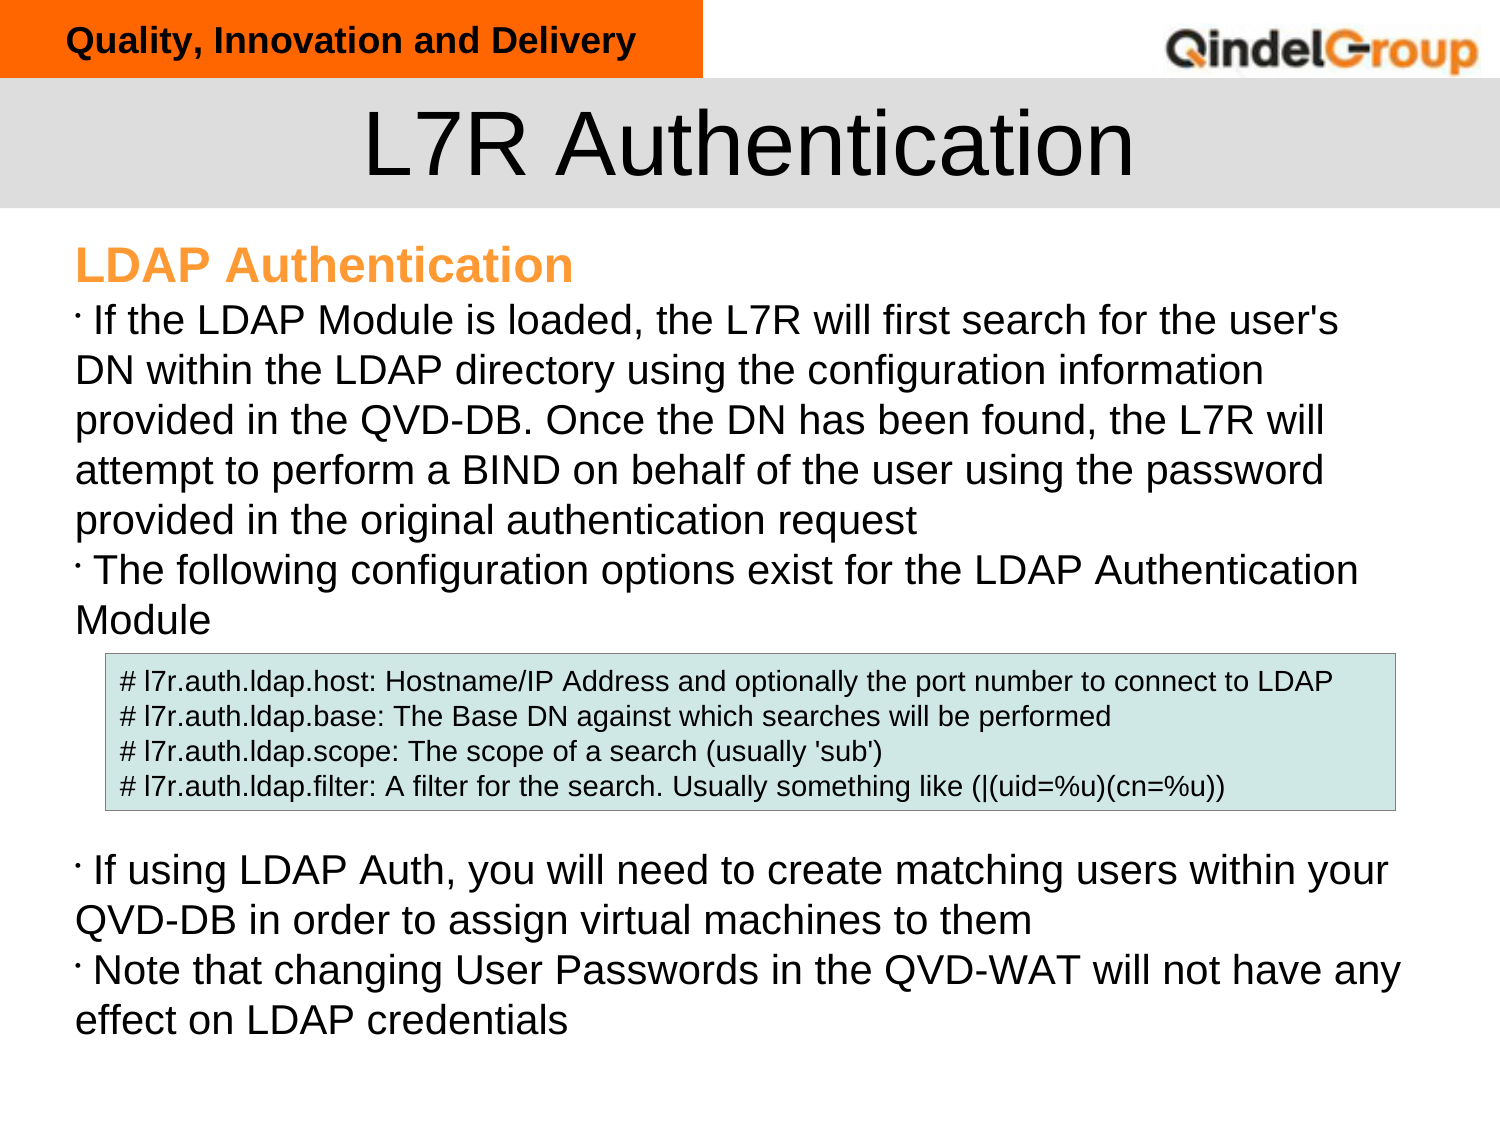

# L7R Authentication
LDAP Authentication
 If the LDAP Module is loaded, the L7R will first search for the user's DN within the LDAP directory using the configuration information provided in the QVD-DB. Once the DN has been found, the L7R will attempt to perform a BIND on behalf of the user using the password provided in the original authentication request
 The following configuration options exist for the LDAP Authentication Module
 If using LDAP Auth, you will need to create matching users within your QVD-DB in order to assign virtual machines to them
 Note that changing User Passwords in the QVD-WAT will not have any effect on LDAP credentials
# l7r.auth.ldap.host: Hostname/IP Address and optionally the port number to connect to LDAP
# l7r.auth.ldap.base: The Base DN against which searches will be performed
# l7r.auth.ldap.scope: The scope of a search (usually 'sub')
# l7r.auth.ldap.filter: A filter for the search. Usually something like (|(uid=%u)(cn=%u))